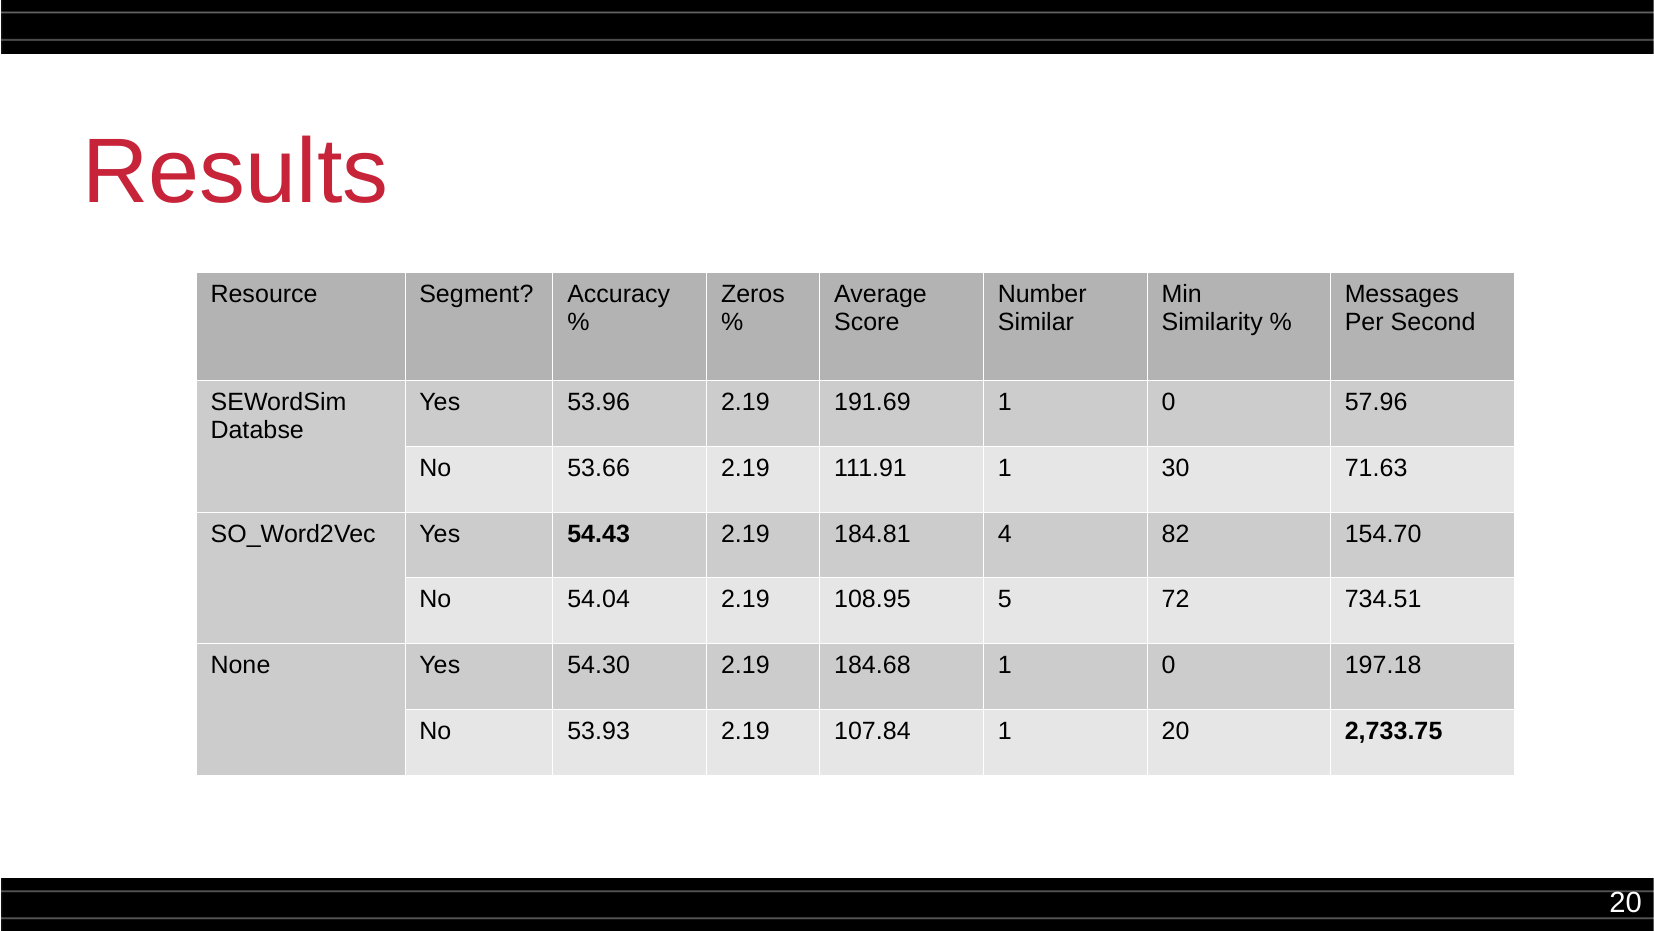

# Results
| Resource | Segment? | Accuracy % | Zeros % | Average Score | Number Similar | Min Similarity % | Messages Per Second |
| --- | --- | --- | --- | --- | --- | --- | --- |
| SEWordSim Databse | Yes | 53.96 | 2.19 | 191.69 | 1 | 0 | 57.96 |
| | No | 53.66 | 2.19 | 111.91 | 1 | 30 | 71.63 |
| SO\_Word2Vec | Yes | 54.43 | 2.19 | 184.81 | 4 | 82 | 154.70 |
| | No | 54.04 | 2.19 | 108.95 | 5 | 72 | 734.51 |
| None | Yes | 54.30 | 2.19 | 184.68 | 1 | 0 | 197.18 |
| | No | 53.93 | 2.19 | 107.84 | 1 | 20 | 2,733.75 |